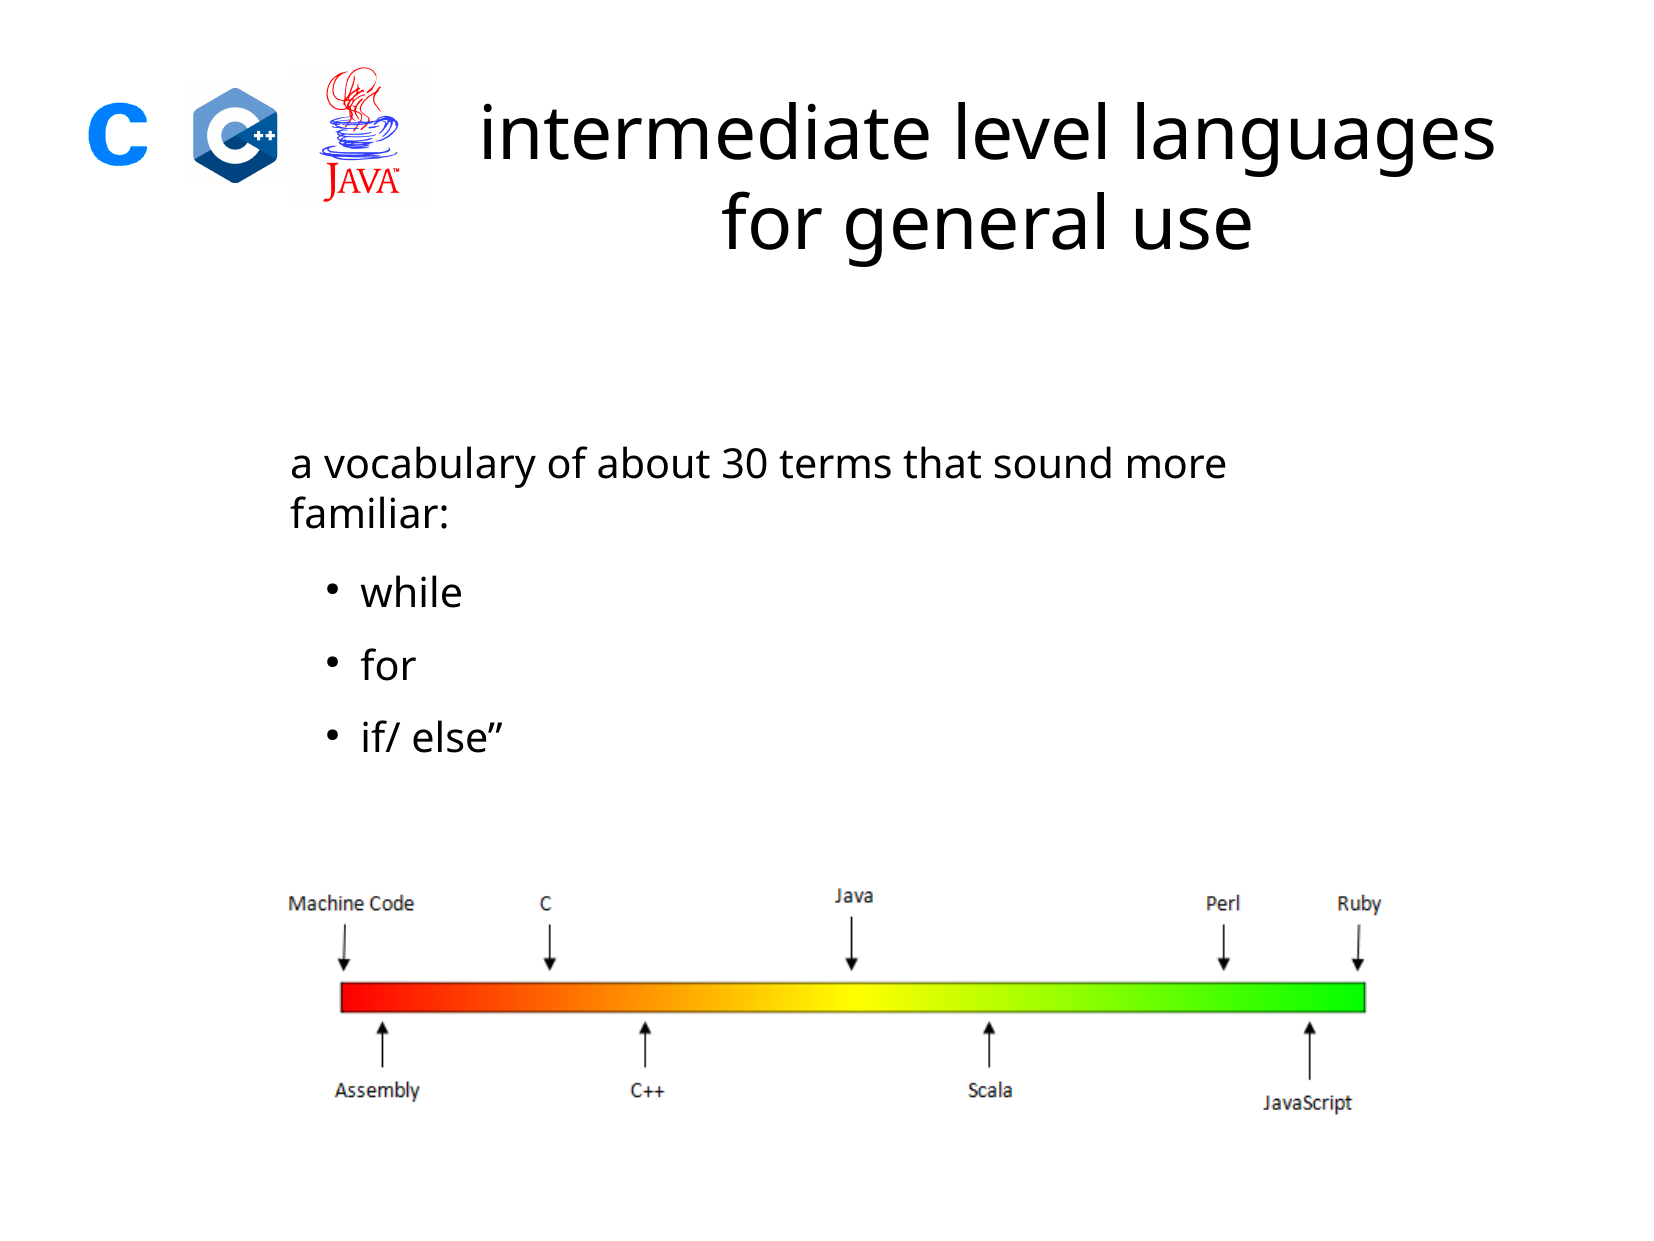

# intermediate level languages for general use
a vocabulary of about 30 terms that sound more familiar:
while
for
if/ else”